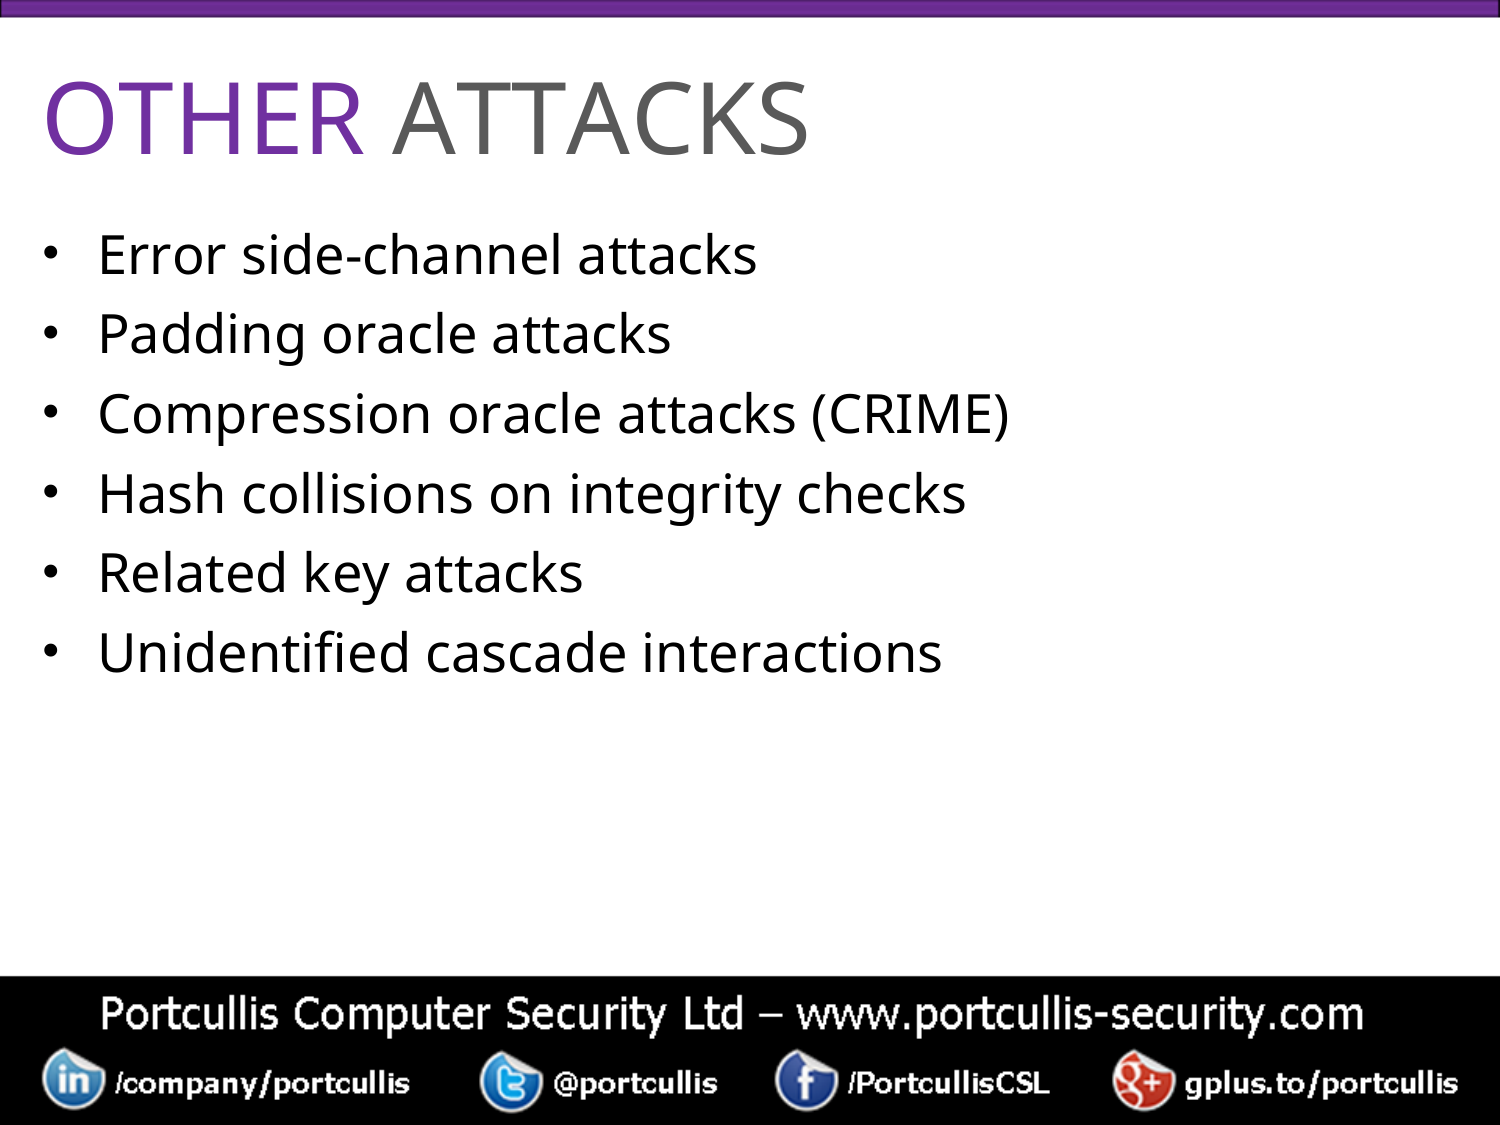

# OTHER ATTACKS
Error side-channel attacks
Padding oracle attacks
Compression oracle attacks (CRIME)
Hash collisions on integrity checks
Related key attacks
Unidentified cascade interactions